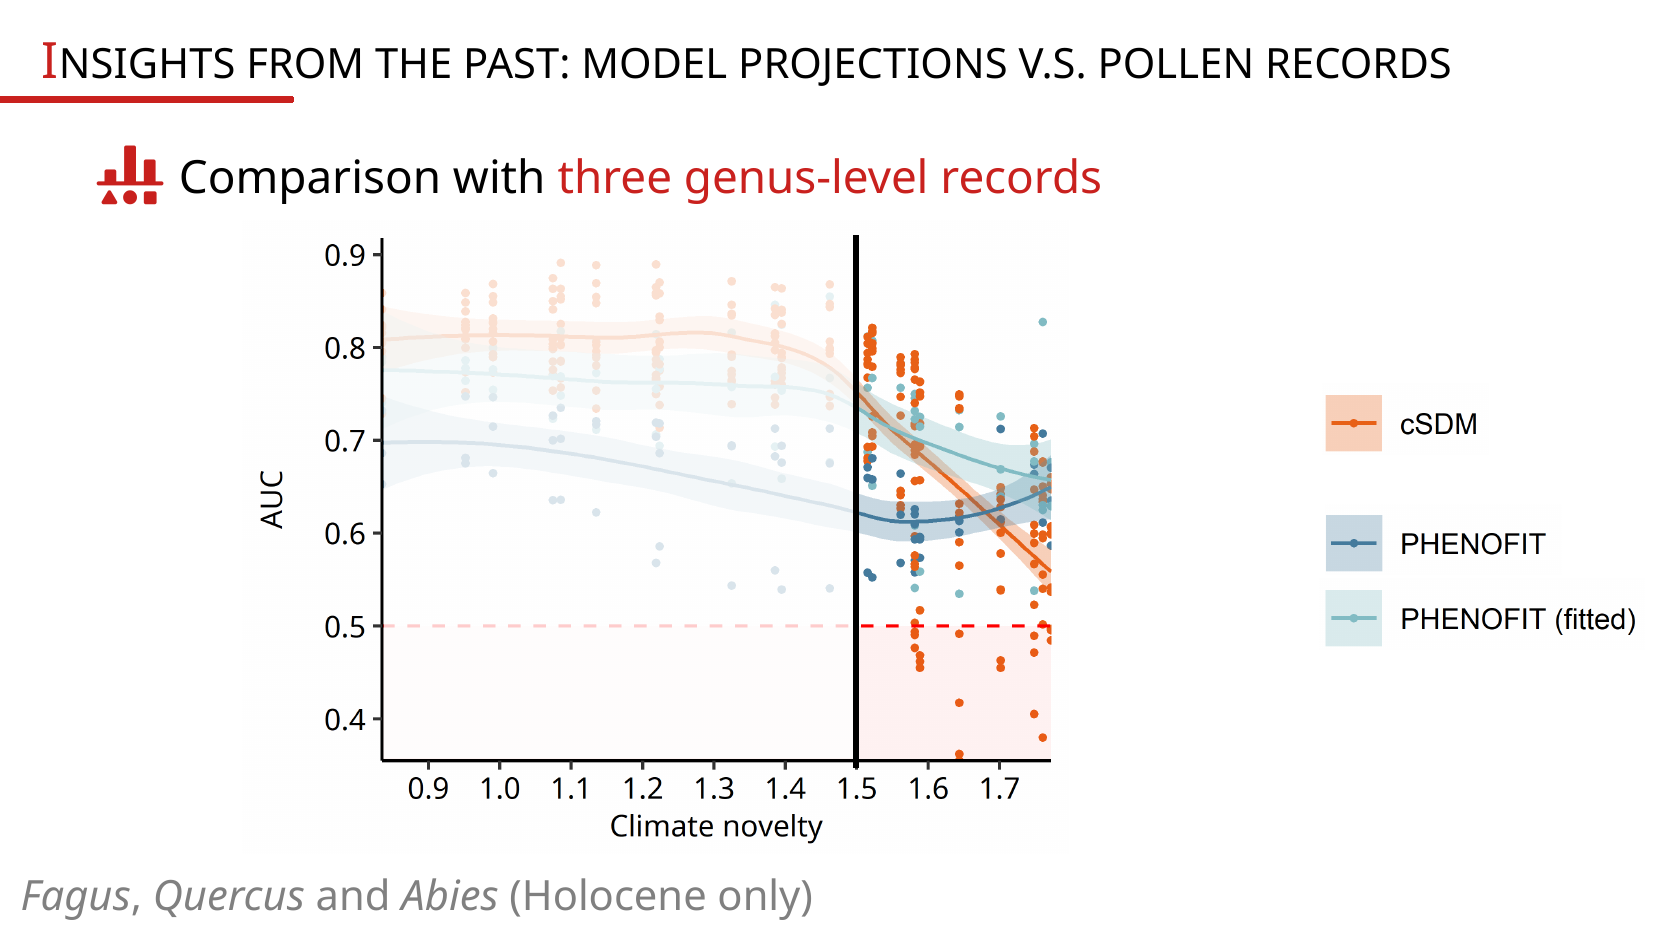

INSIGHTS FROM THE PAST: MODEL PROJECTIONS V.S. POLLEN RECORDS
Comparison with three genus-level records
Fagus, Quercus and Abies (Holocene only)